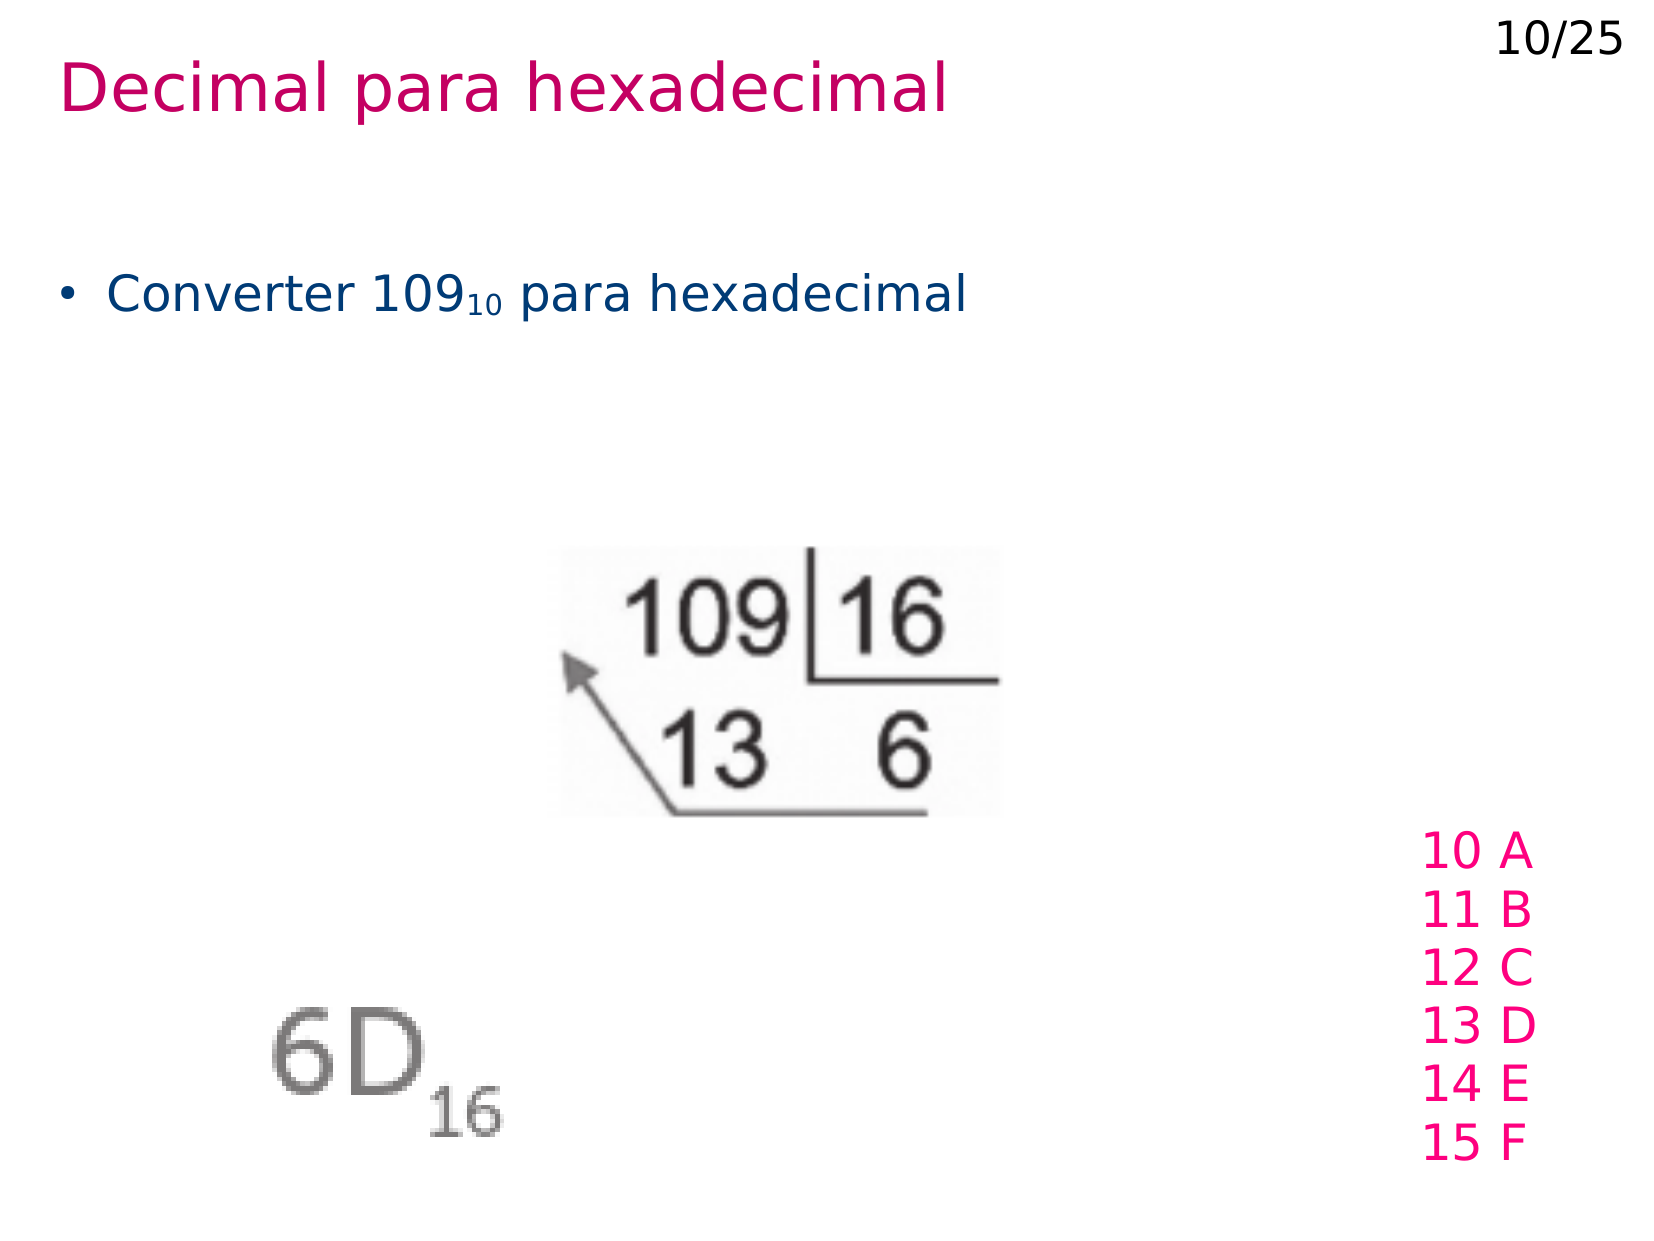

10
# Decimal para hexadecimal
Converter 10910 para hexadecimal
10 A
11 B
12 C
13 D
14 E
15 F